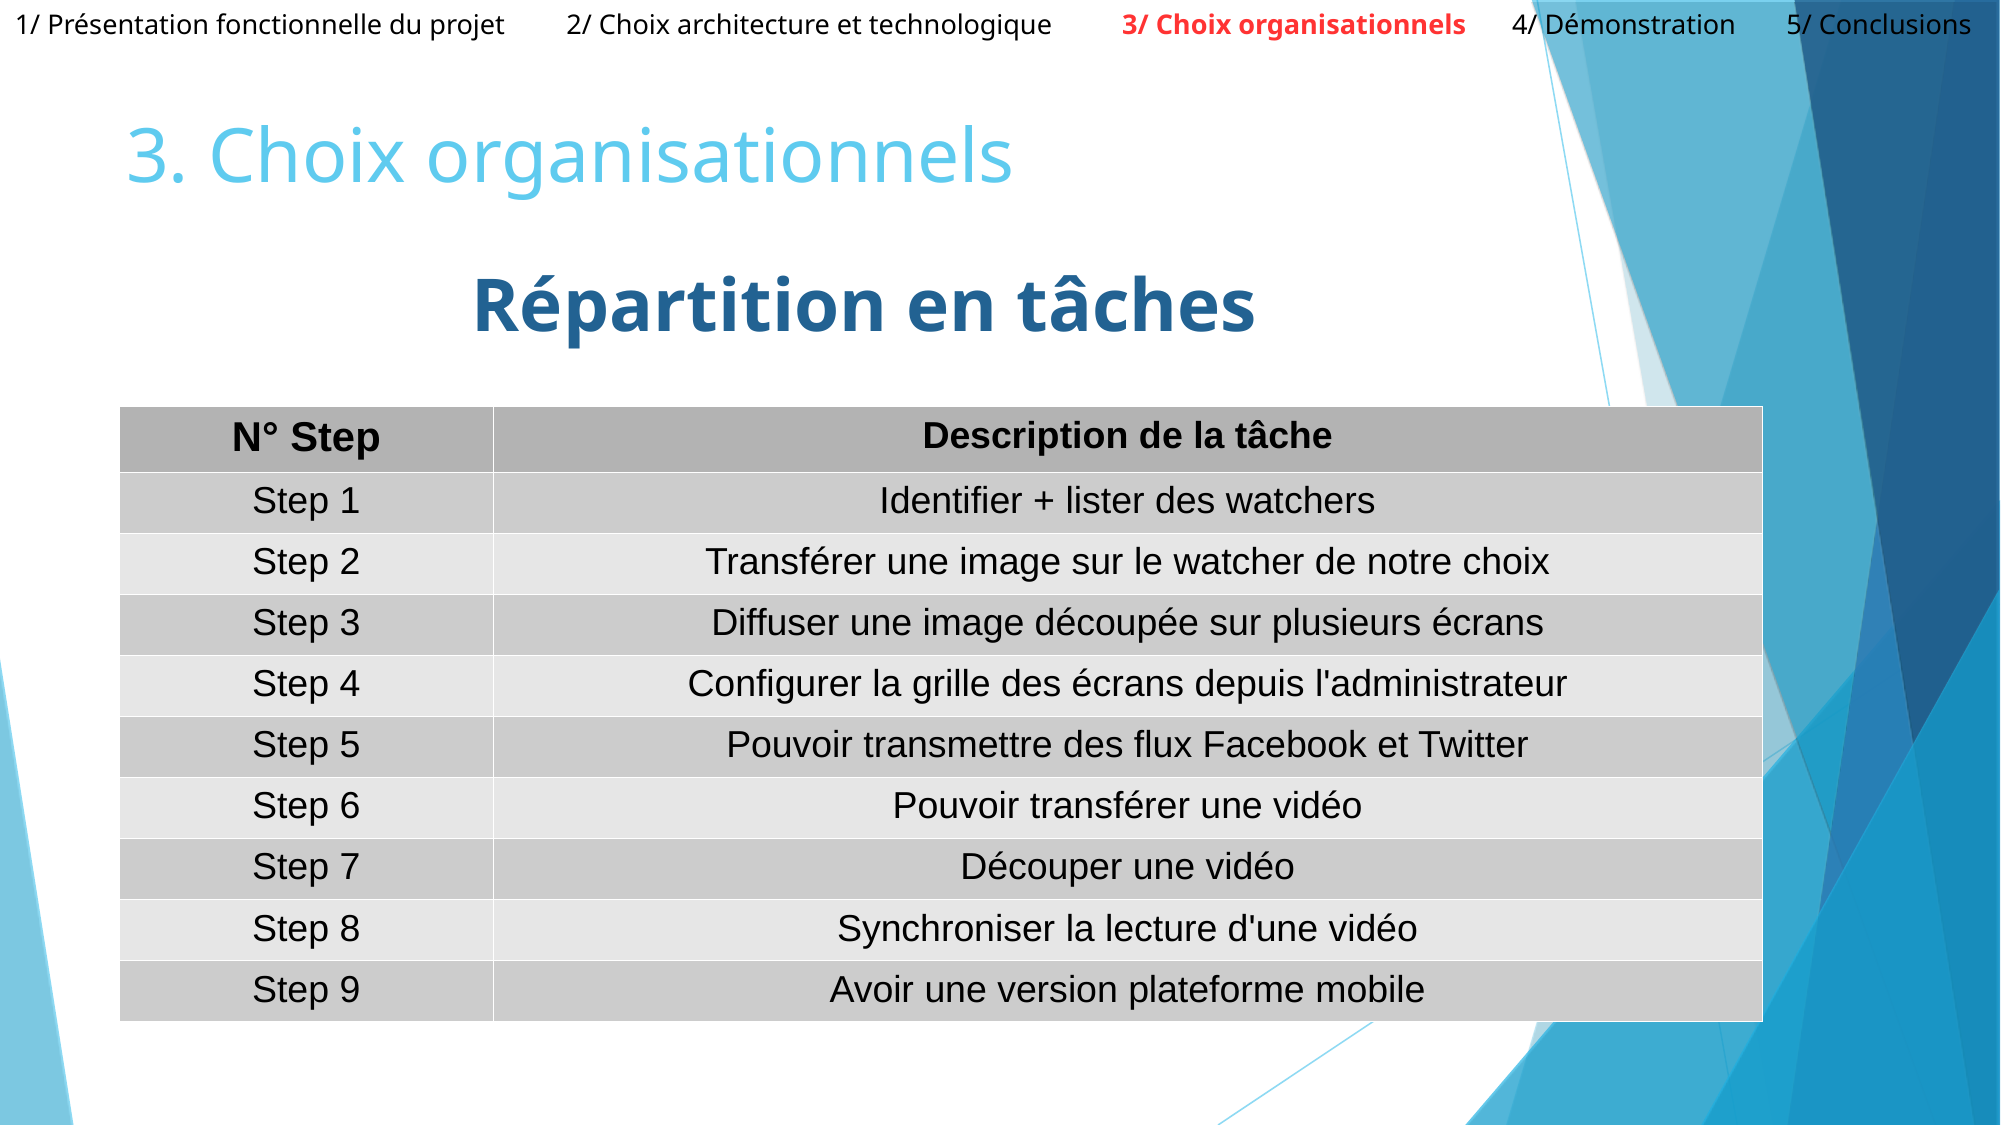

1/ Présentation fonctionnelle du projet 	 2/ Choix architecture et technologique 	3/ Choix organisationnels 	 4/ Démonstration 	5/ Conclusions
# 3. Choix organisationnels
Répartition en tâches
| N° Step | Description de la tâche |
| --- | --- |
| Step 1 | Identifier + lister des watchers |
| Step 2 | Transférer une image sur le watcher de notre choix |
| Step 3 | Diffuser une image découpée sur plusieurs écrans |
| Step 4 | Configurer la grille des écrans depuis l'administrateur |
| Step 5 | Pouvoir transmettre des flux Facebook et Twitter |
| Step 6 | Pouvoir transférer une vidéo |
| Step 7 | Découper une vidéo |
| Step 8 | Synchroniser la lecture d'une vidéo |
| Step 9 | Avoir une version plateforme mobile |